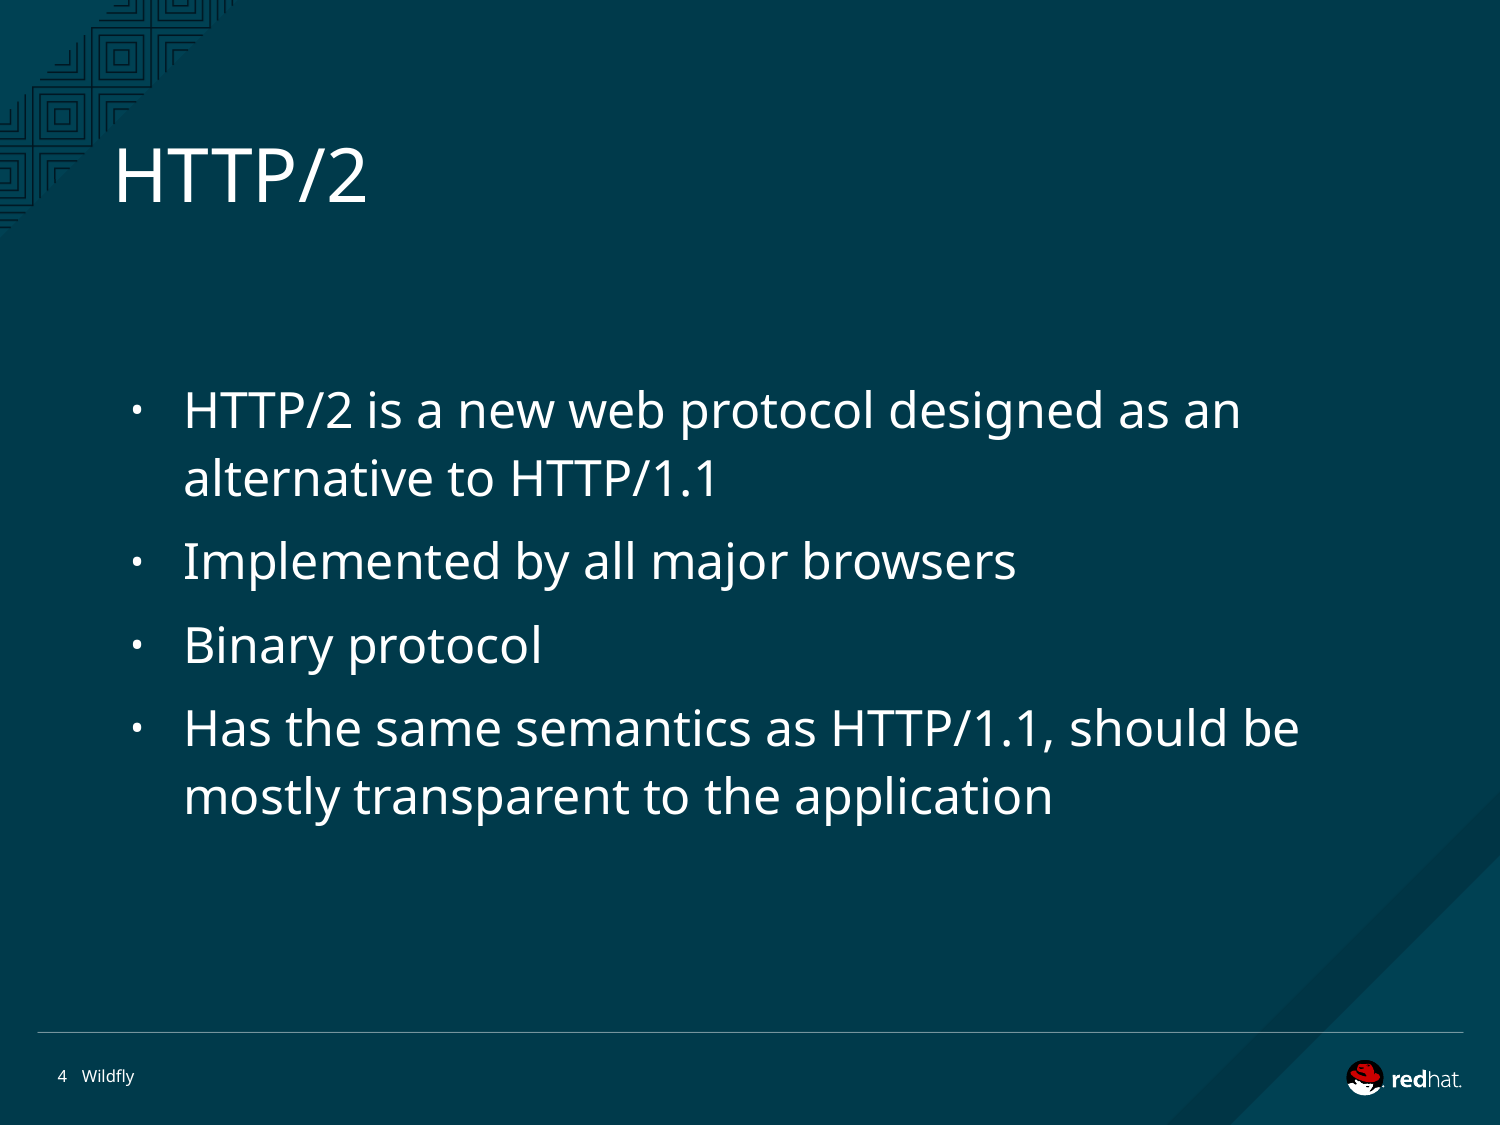

# HTTP/2
HTTP/2 is a new web protocol designed as an alternative to HTTP/1.1
Implemented by all major browsers
Binary protocol
Has the same semantics as HTTP/1.1, should be mostly transparent to the application
4
Wildfly